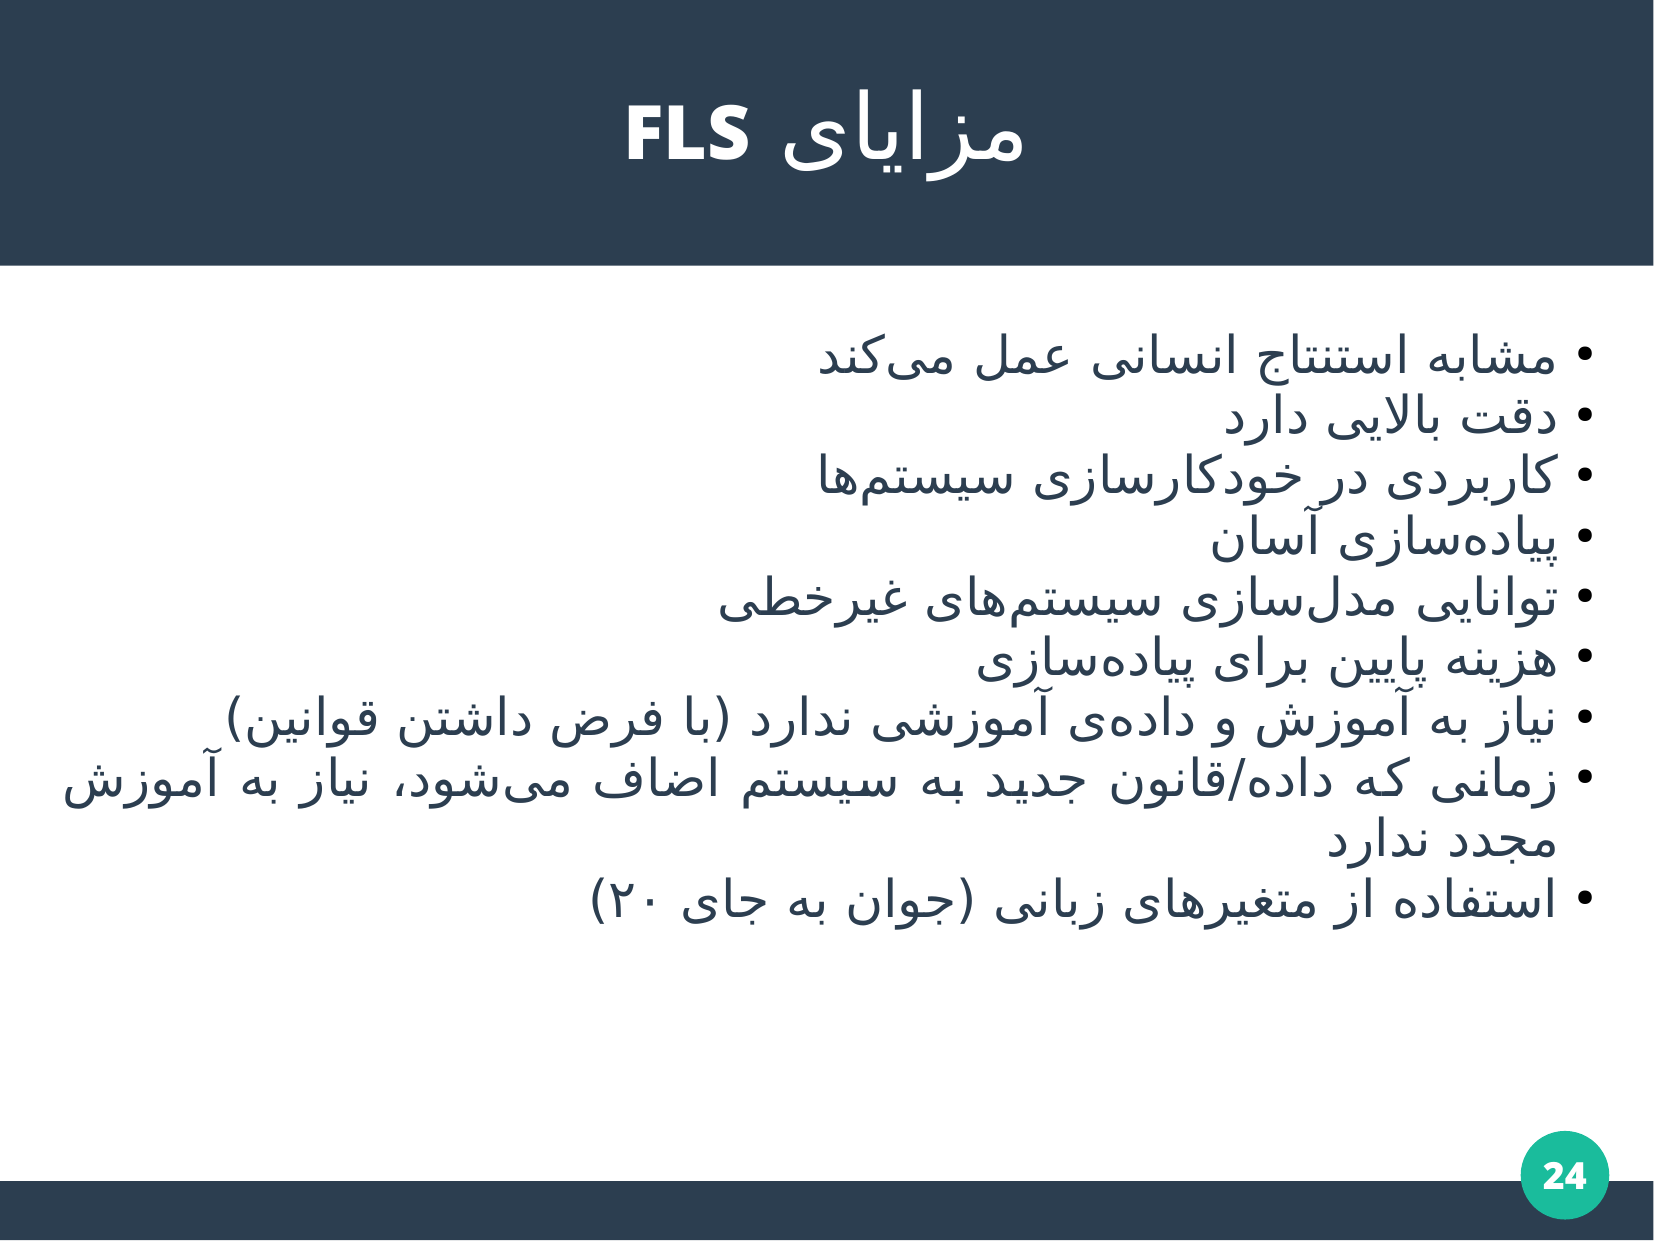

# مزایای FLS
مشابه استنتاج انسانی عمل می‌کند
دقت بالایی دارد
کاربردی در خودکارسازی سیستم‌ها
پیاده‌سازی آسان
توانایی مدل‌سازی سیستم‌های غیرخطی
هزینه پایین برای پیاده‌سازی
نیاز به آموزش و داده‌ی آموزشی ندارد (با فرض داشتن قوانین)
زمانی که داده/قانون جدید به سیستم اضاف می‌شود، نیاز به آموزش مجدد ندارد
استفاده از متغیرهای زبانی (جوان به جای ۲۰)
24